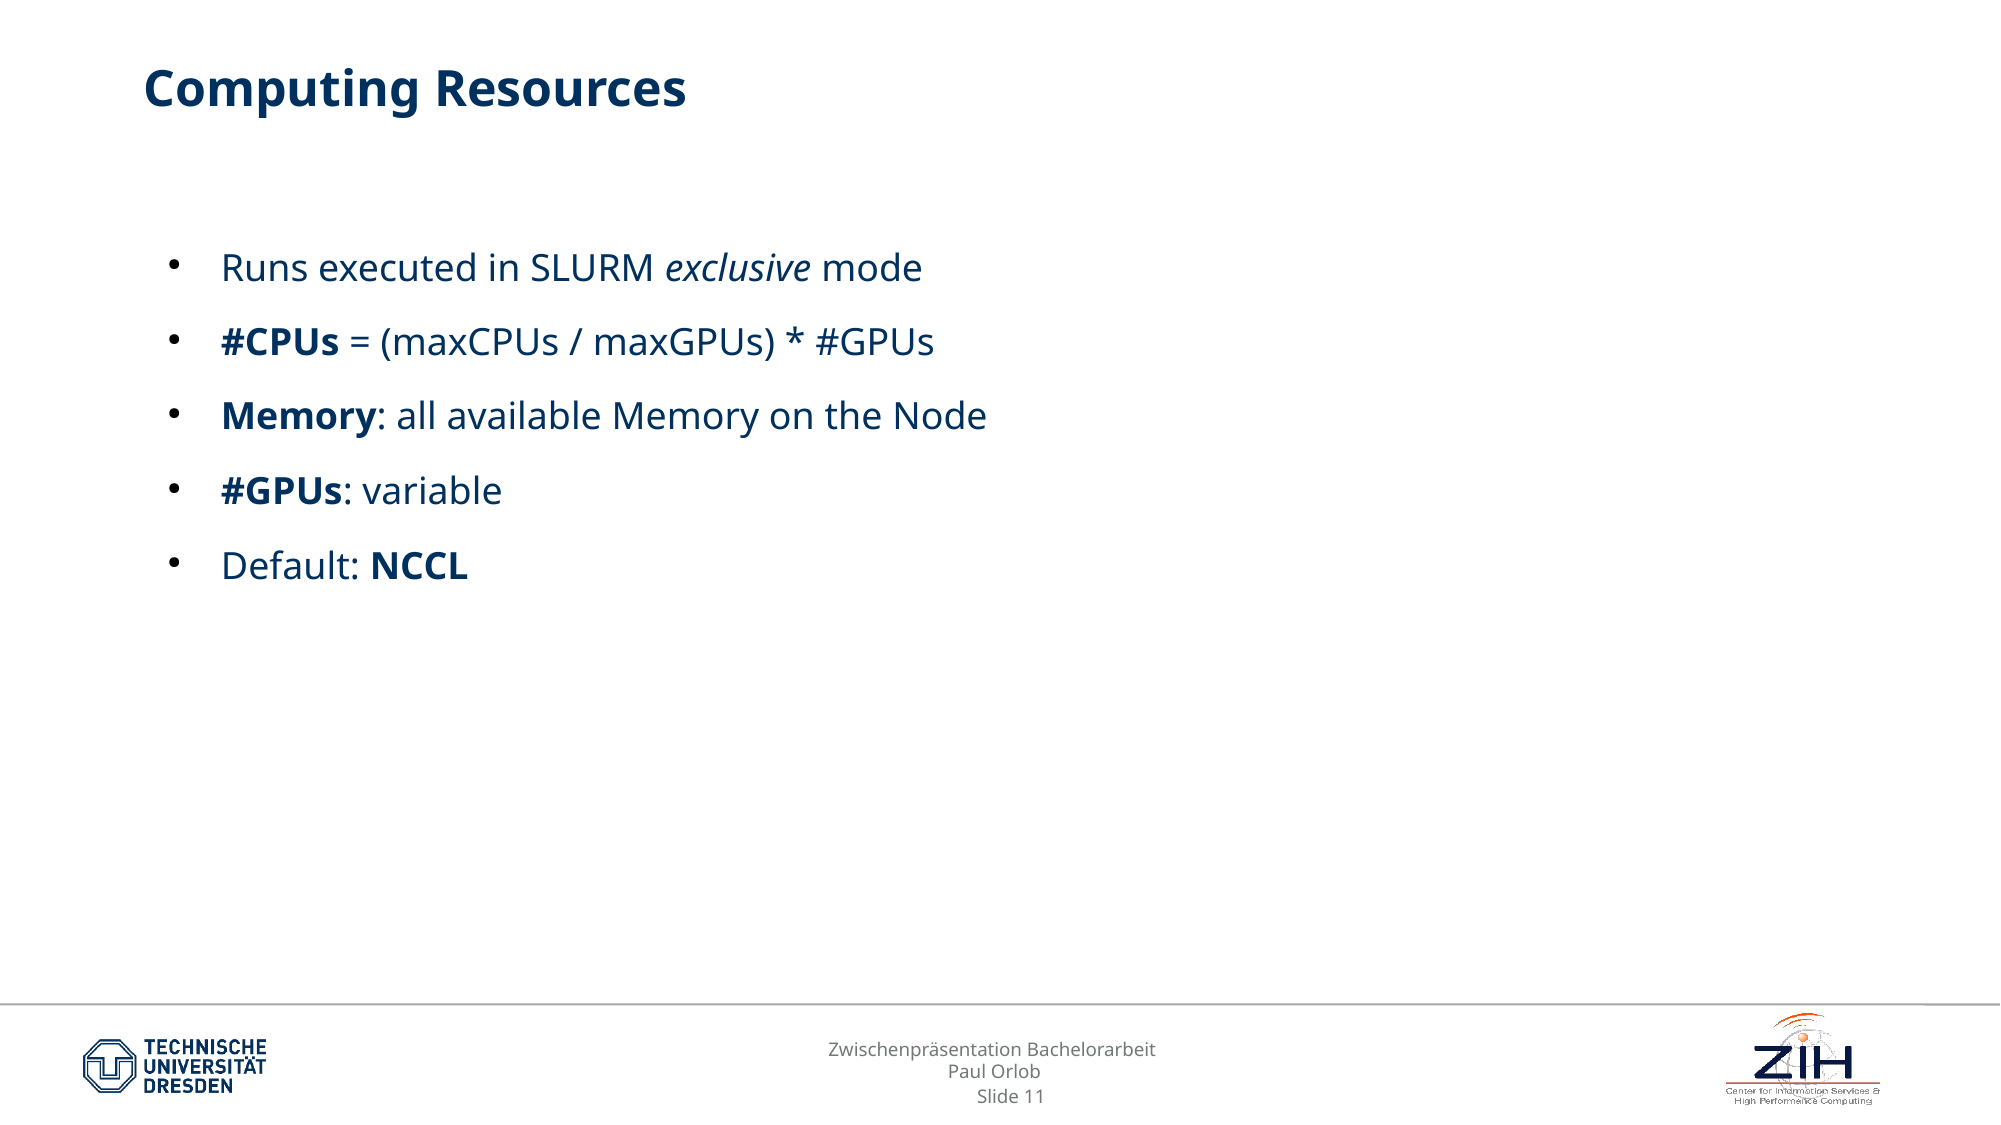

Computing Resources
# Runs executed in SLURM exclusive mode
#CPUs = (maxCPUs / maxGPUs) * #GPUs
Memory: all available Memory on the Node
#GPUs: variable
Default: NCCL